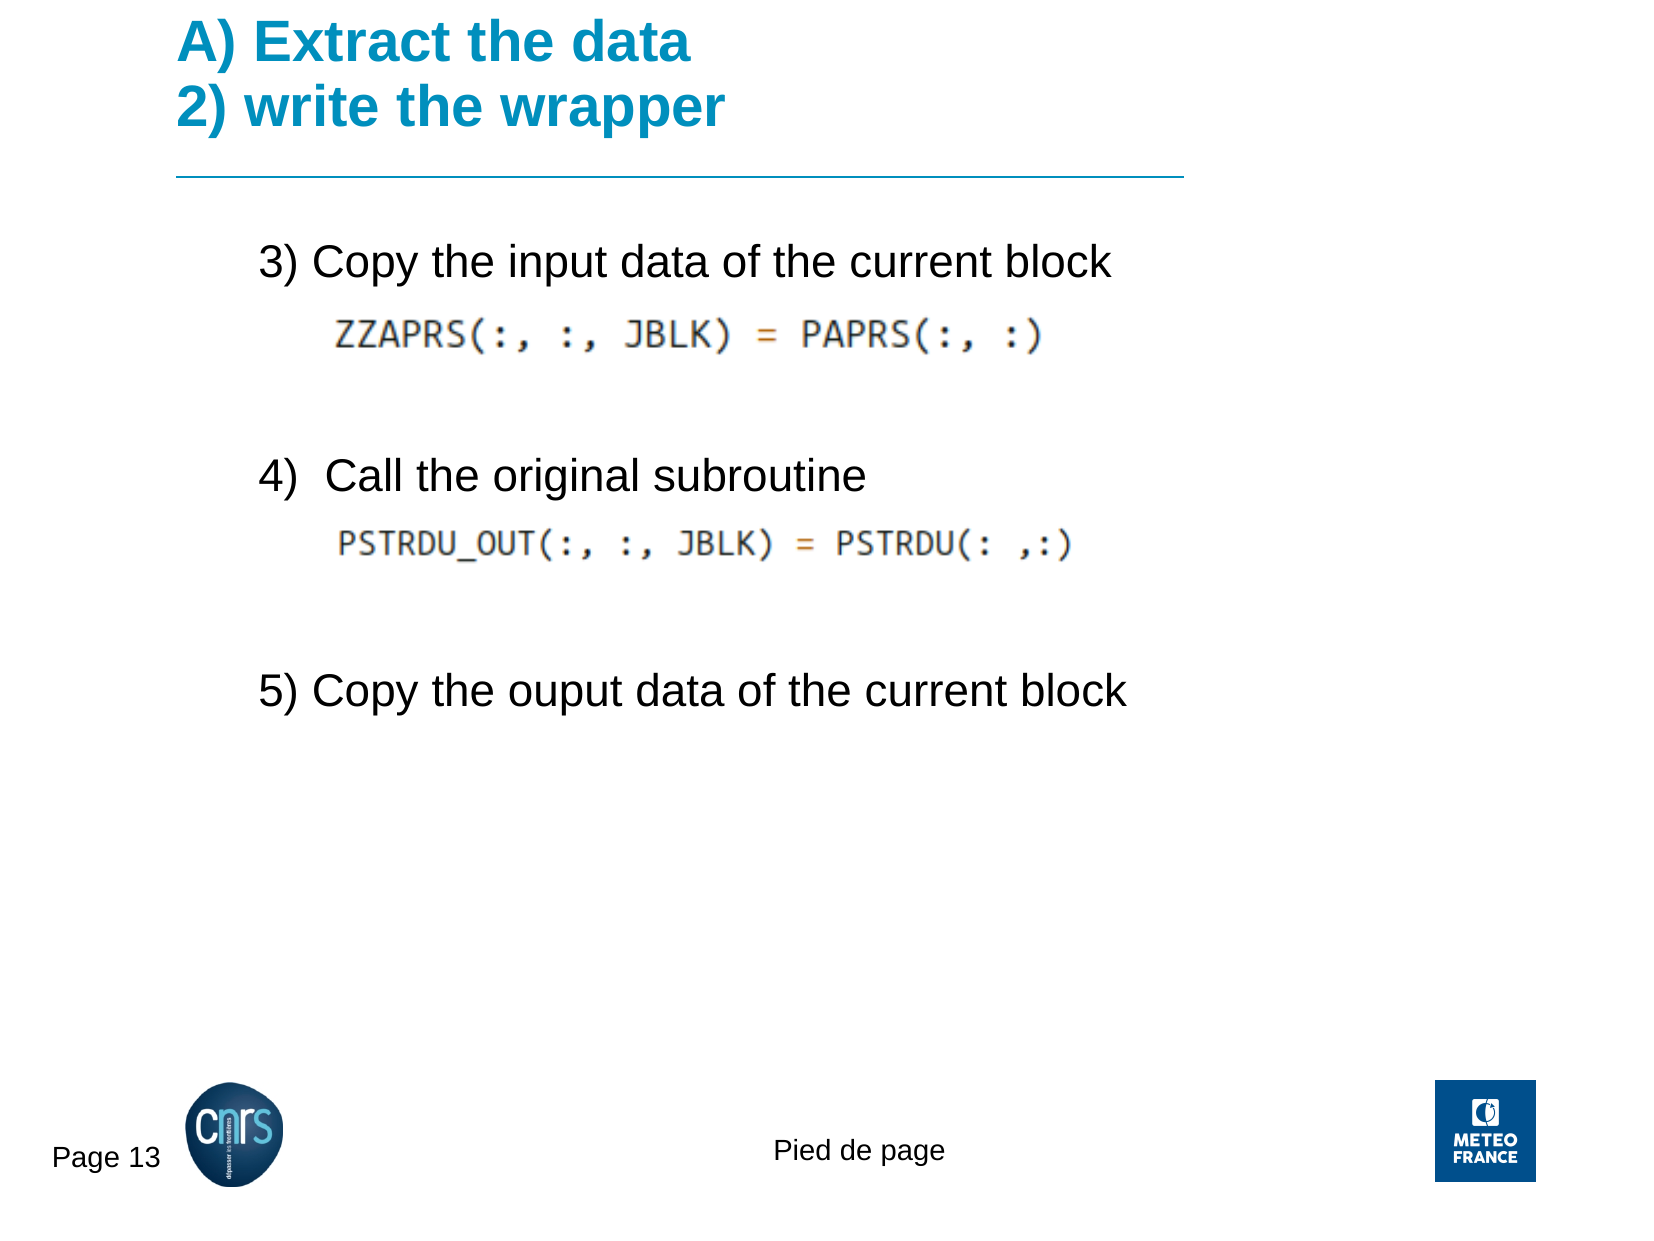

# A) Extract the data 2) write the wrapper
3) Copy the input data of the current block
4) Call the original subroutine
5) Copy the ouput data of the current block
Pied de page
13